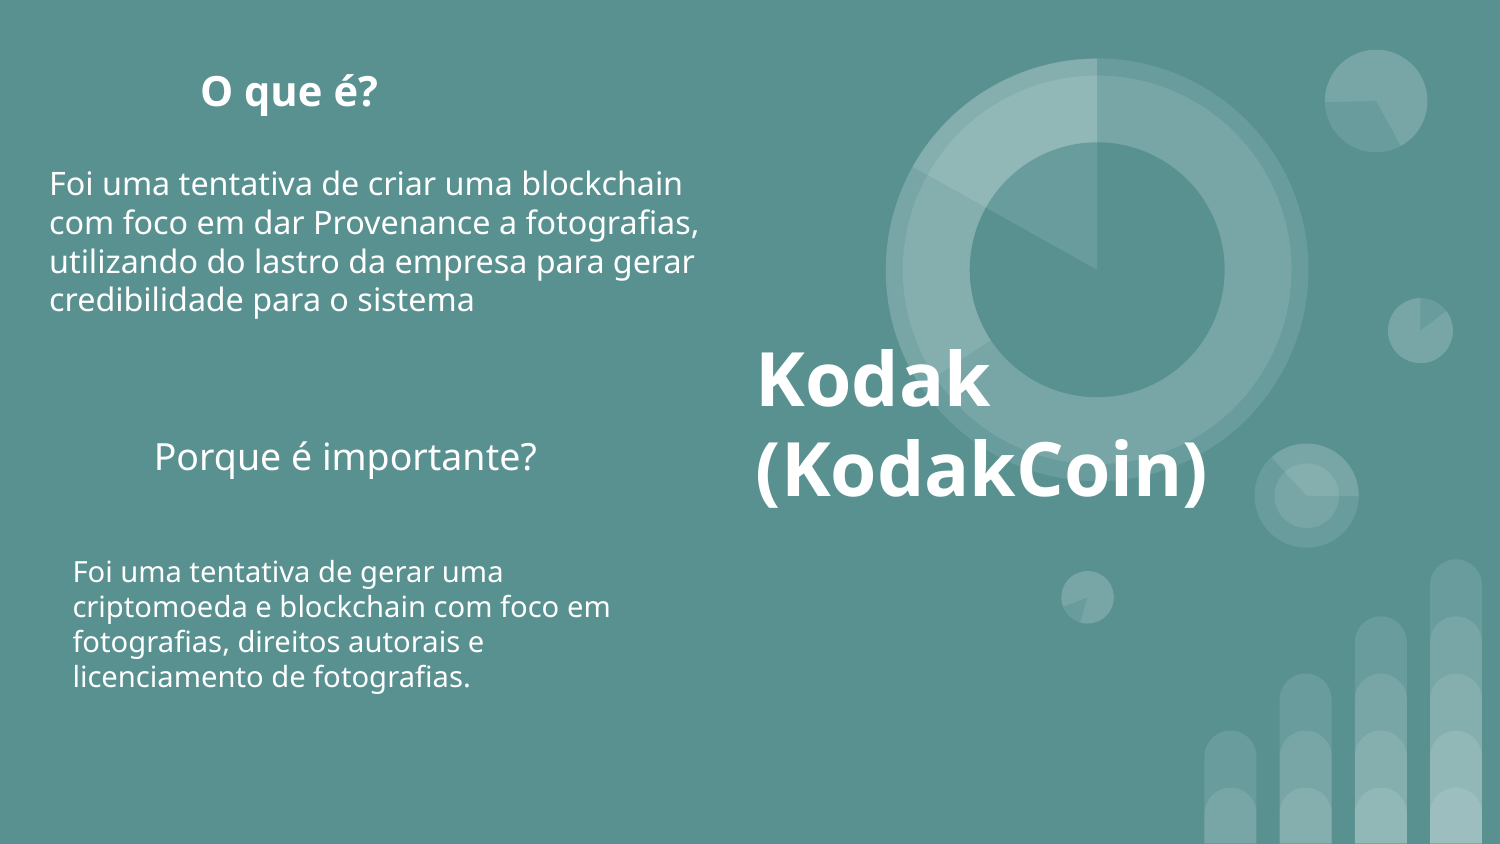

O que é?
Foi uma tentativa de criar uma blockchain com foco em dar Provenance a fotografias, utilizando do lastro da empresa para gerar credibilidade para o sistema
# Kodak (KodakCoin)
Porque é importante?
Foi uma tentativa de gerar uma criptomoeda e blockchain com foco em fotografias, direitos autorais e licenciamento de fotografias.